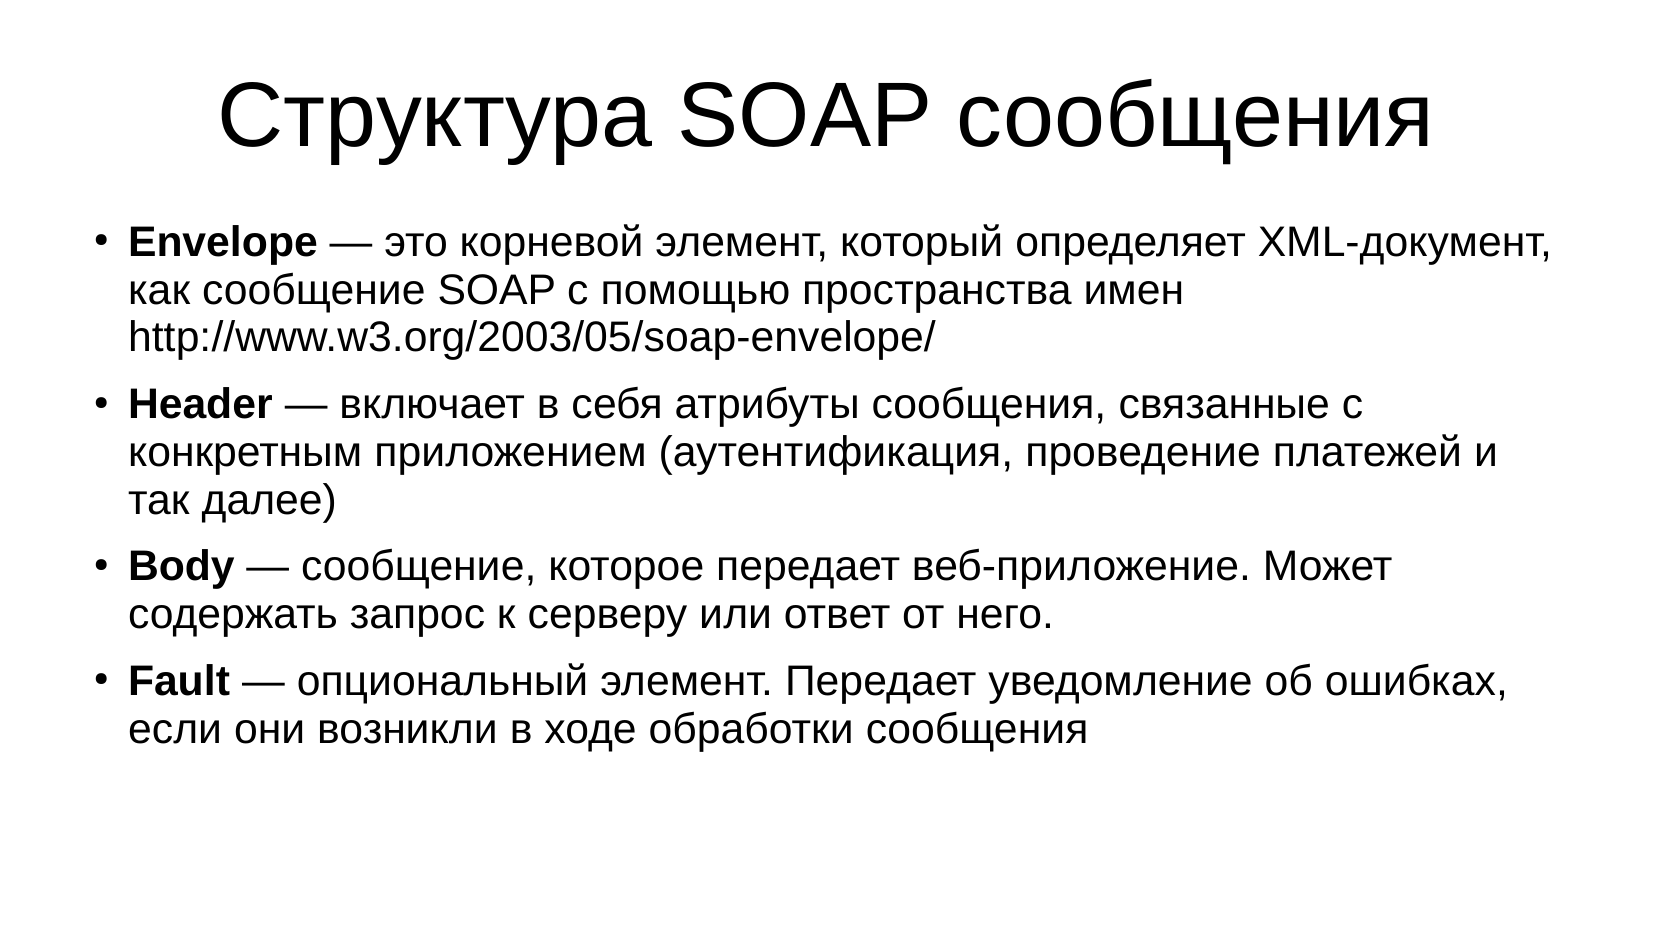

# Структура SOAP сообщения
Envelope — это корневой элемент, который определяет XML-документ, как сообщение SOAP с помощью пространства имен http://www.w3.org/2003/05/soap-envelope/
Header — включает в себя атрибуты сообщения, связанные с конкретным приложением (аутентификация, проведение платежей и так далее)
Body — сообщение, которое передает веб-приложение. Может содержать запрос к серверу или ответ от него.
Fault — опциональный элемент. Передает уведомление об ошибках, если они возникли в ходе обработки сообщения